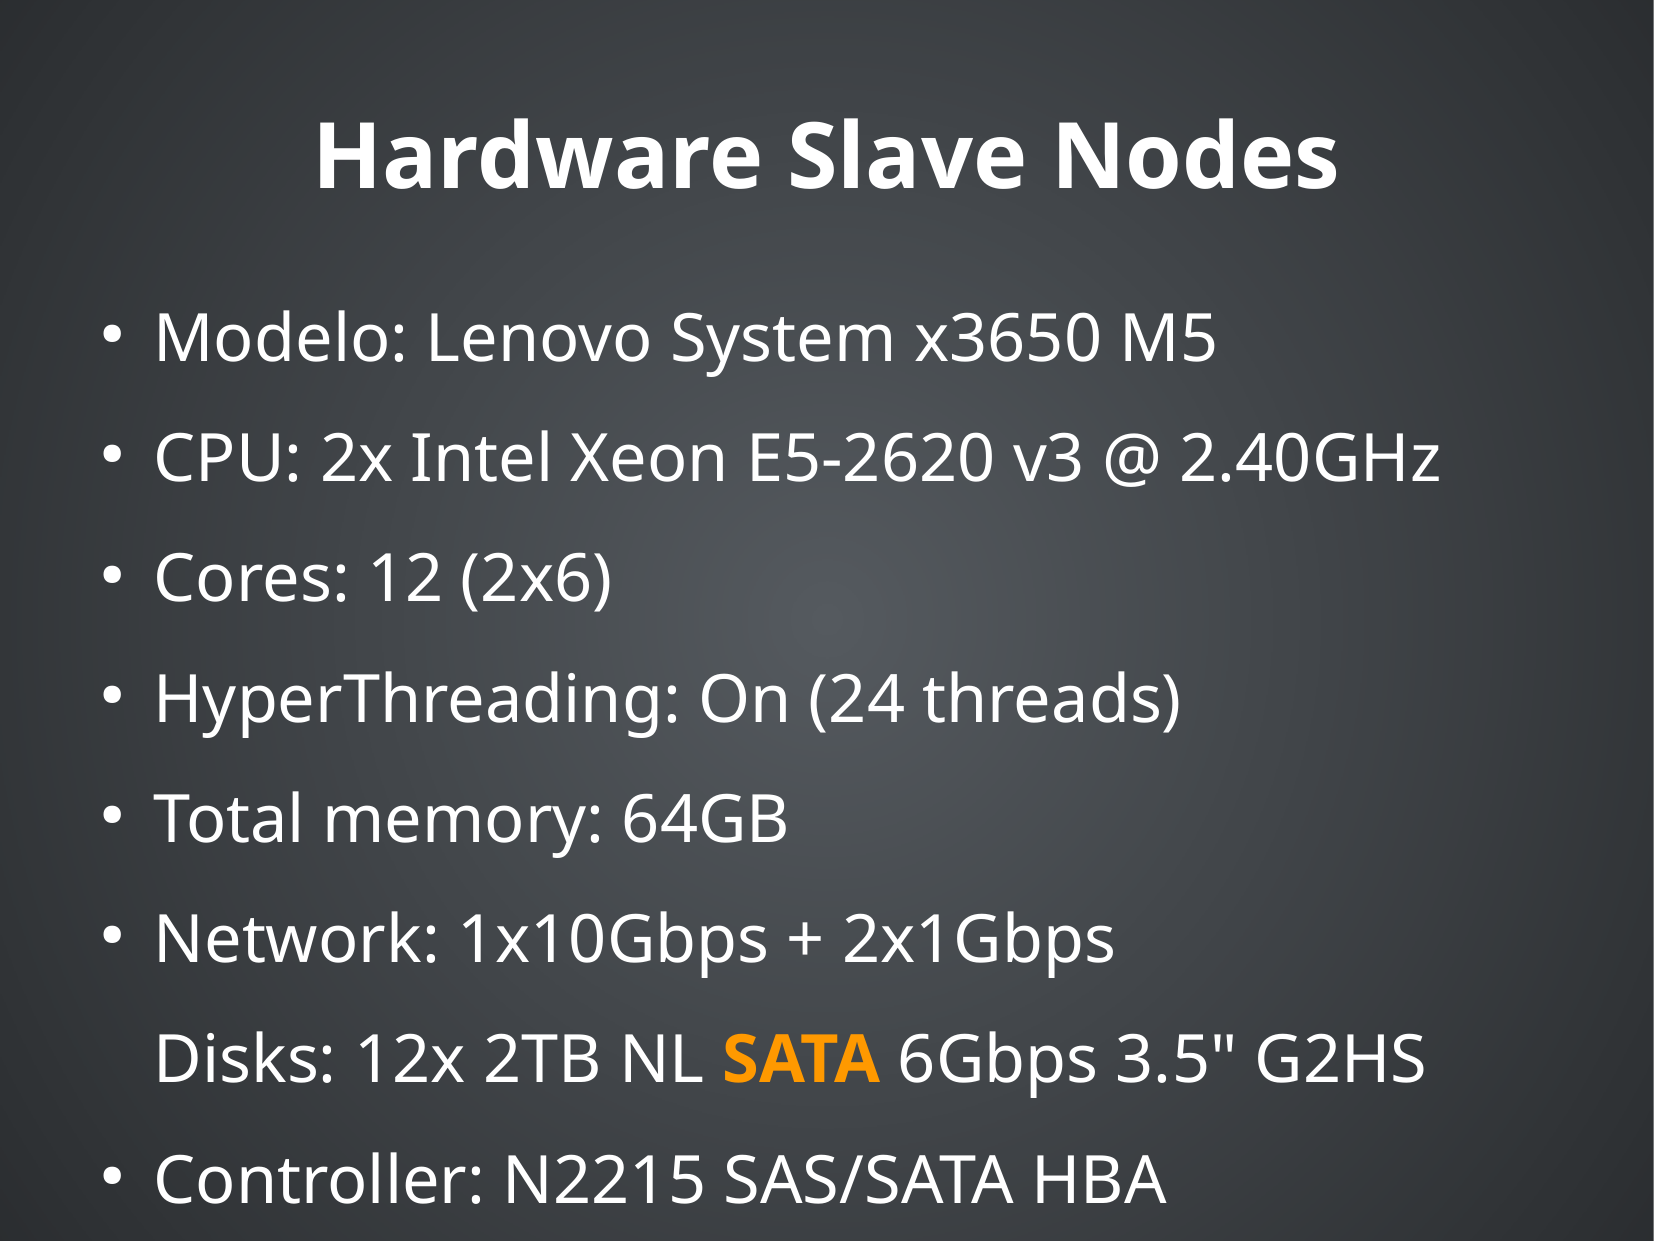

# Hardware Slave Nodes
Modelo: Lenovo System x3650 M5
CPU: 2x Intel Xeon E5-2620 v3 @ 2.40GHz
Cores: 12 (2x6)
HyperThreading: On (24 threads)
Total memory: 64GB
Network: 1x10Gbps + 2x1Gbps
Disks: 12x 2TB NL SATA 6Gbps 3.5" G2HS
Controller: N2215 SAS/SATA HBA